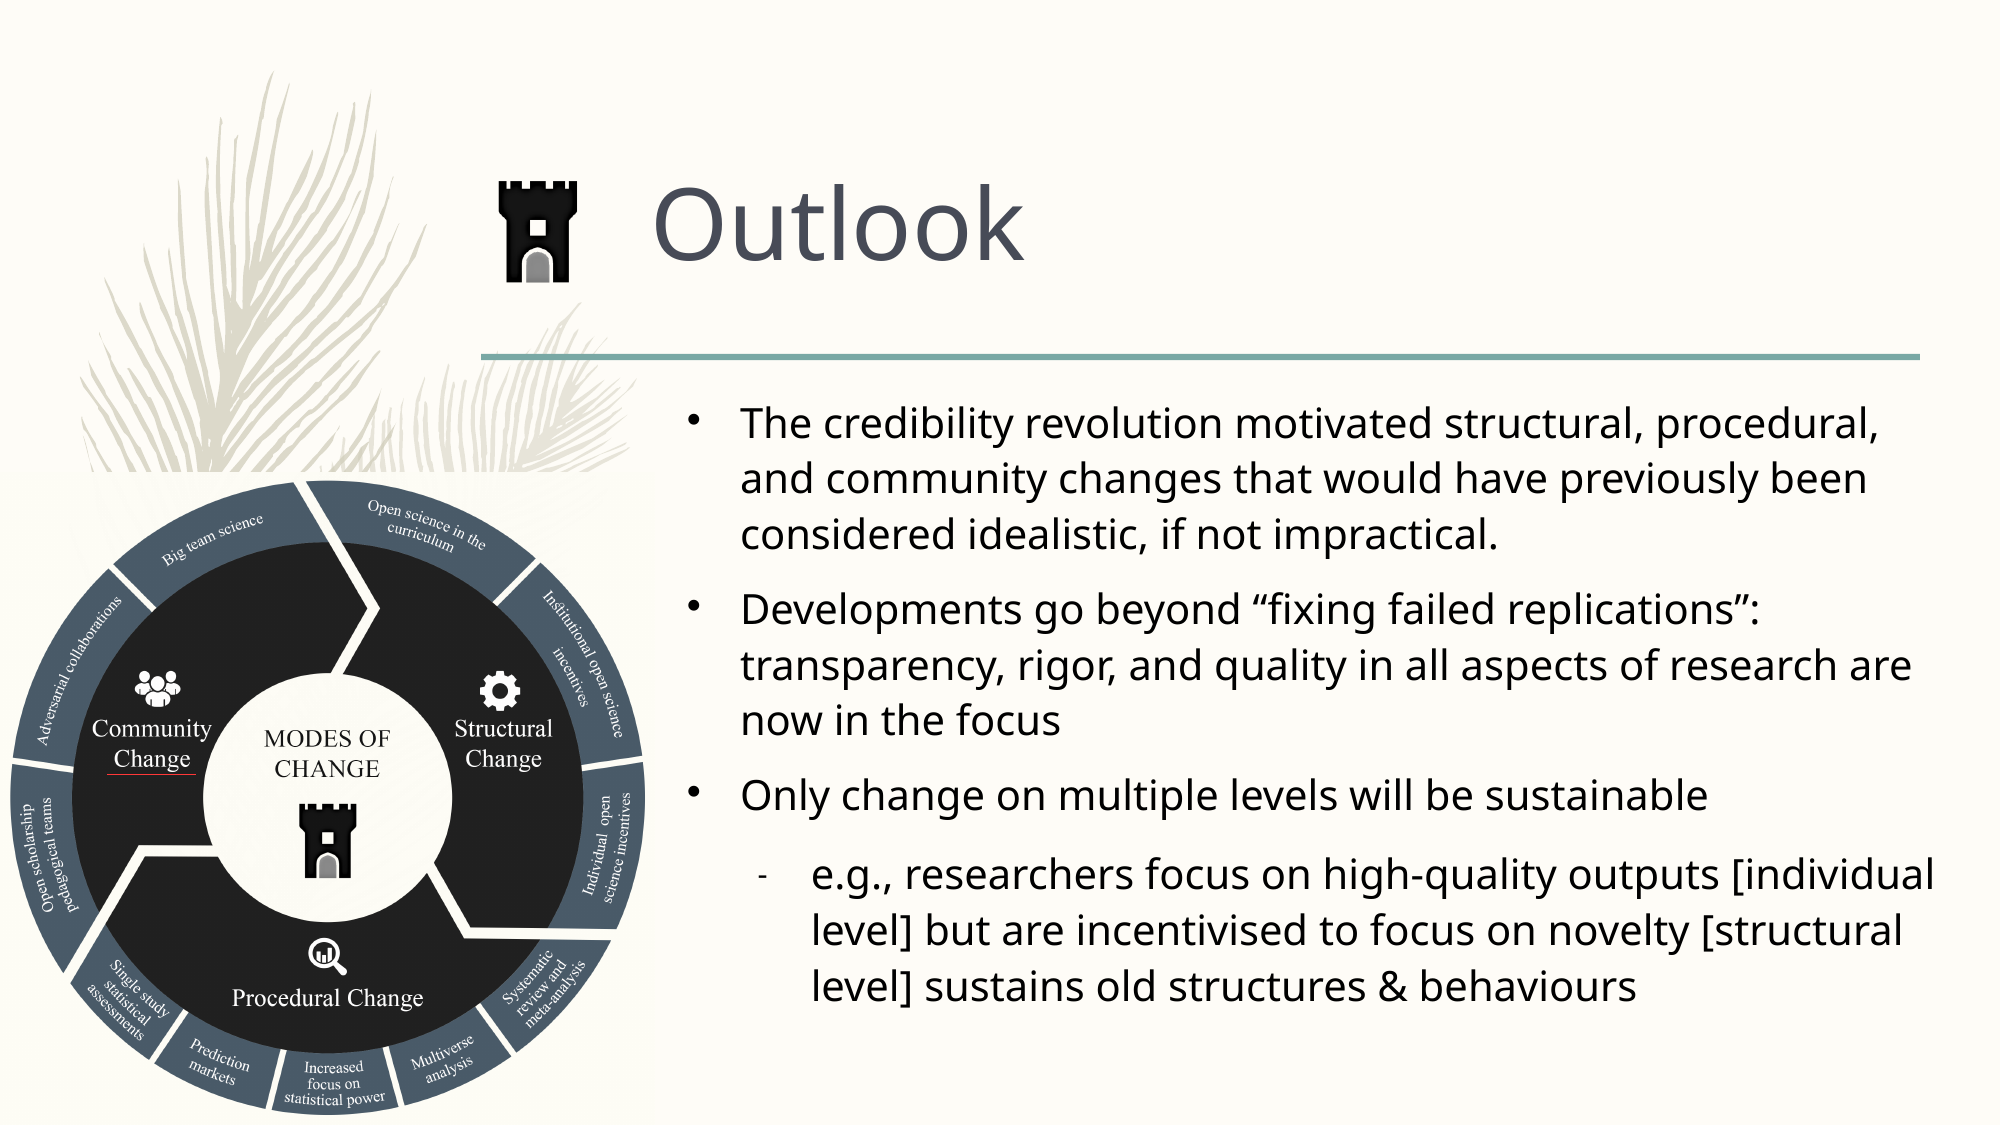

# Outlook
The credibility revolution motivated structural, procedural, and community changes that would have previously been considered idealistic, if not impractical.
Developments go beyond “fixing failed replications”: transparency, rigor, and quality in all aspects of research are now in the focus
Only change on multiple levels will be sustainable
e.g., researchers focus on high-quality outputs [individual level] but are incentivised to focus on novelty [structural level] sustains old structures & behaviours